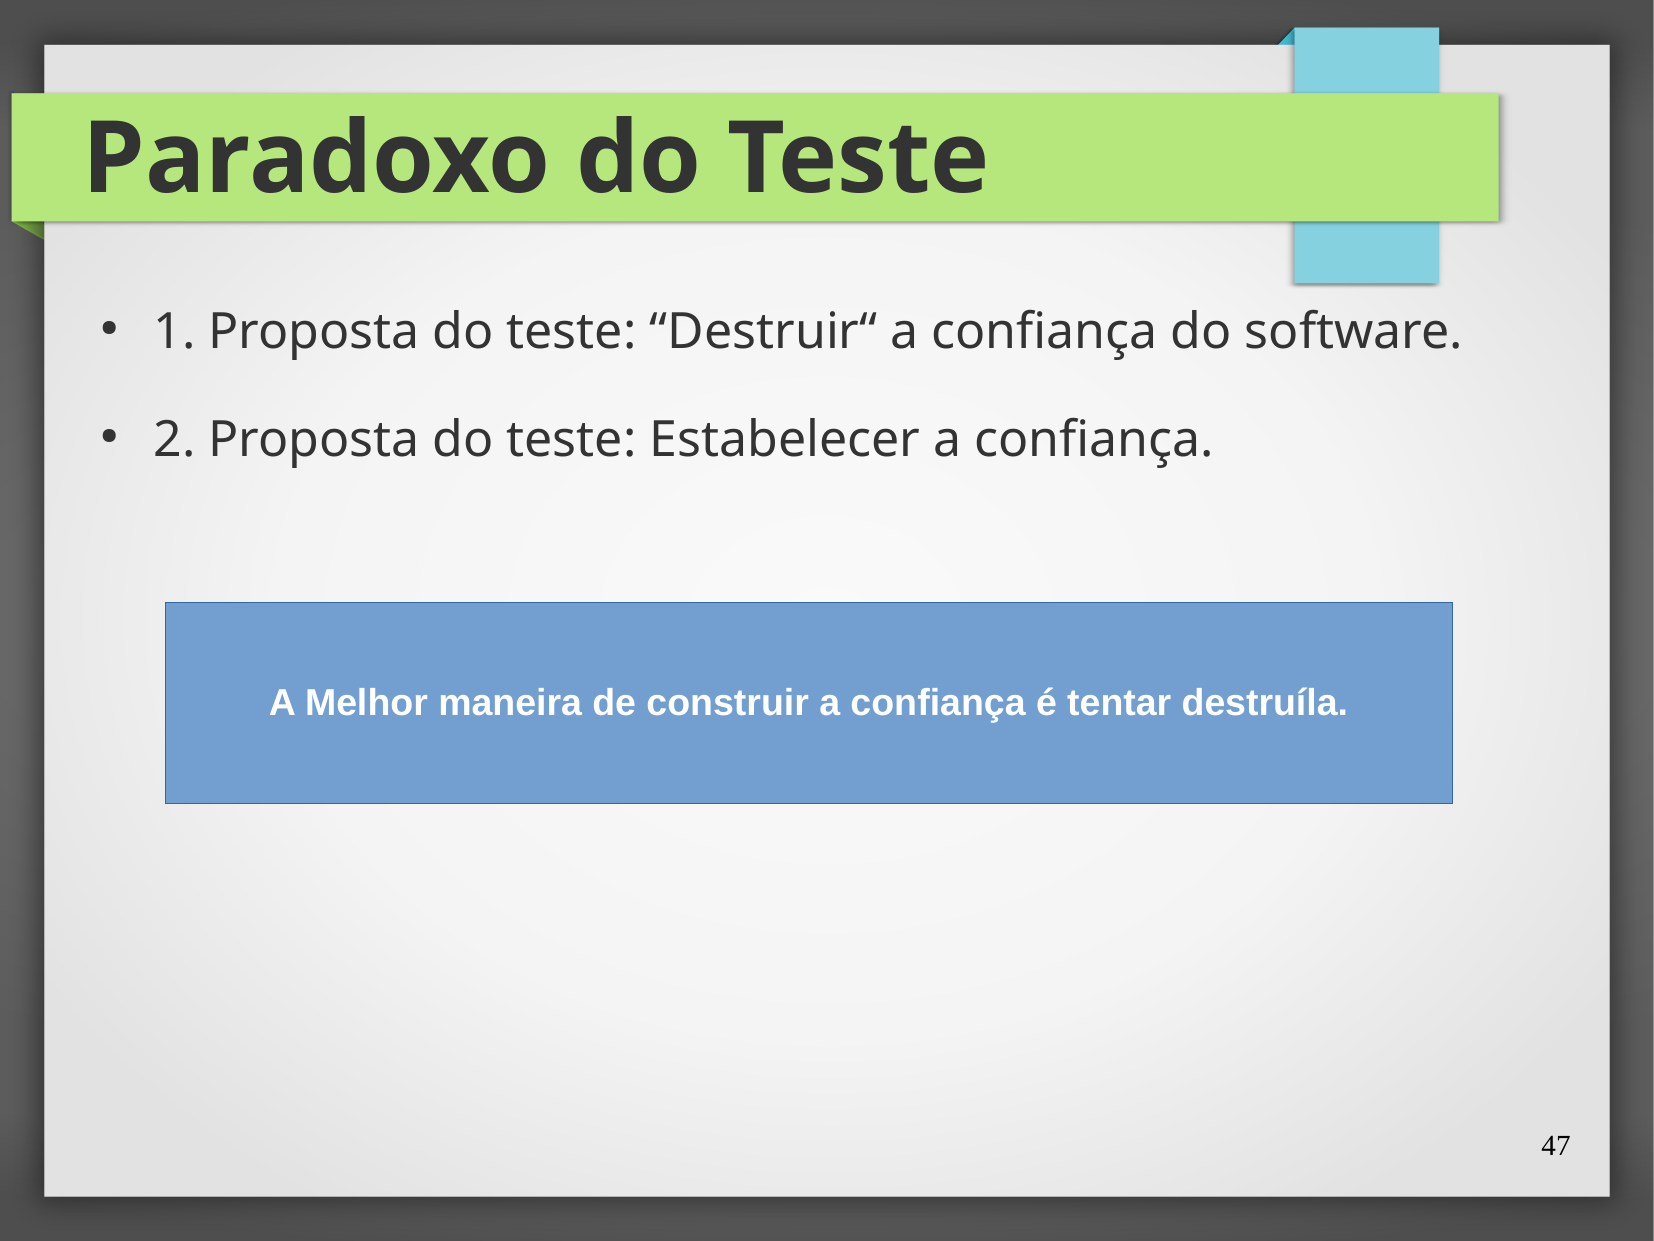

# Paradoxo do Teste
1. Proposta do teste: “Destruir“ a confiança do software.
2. Proposta do teste: Estabelecer a confiança.
A Melhor maneira de construir a confiança é tentar destruíla.
47